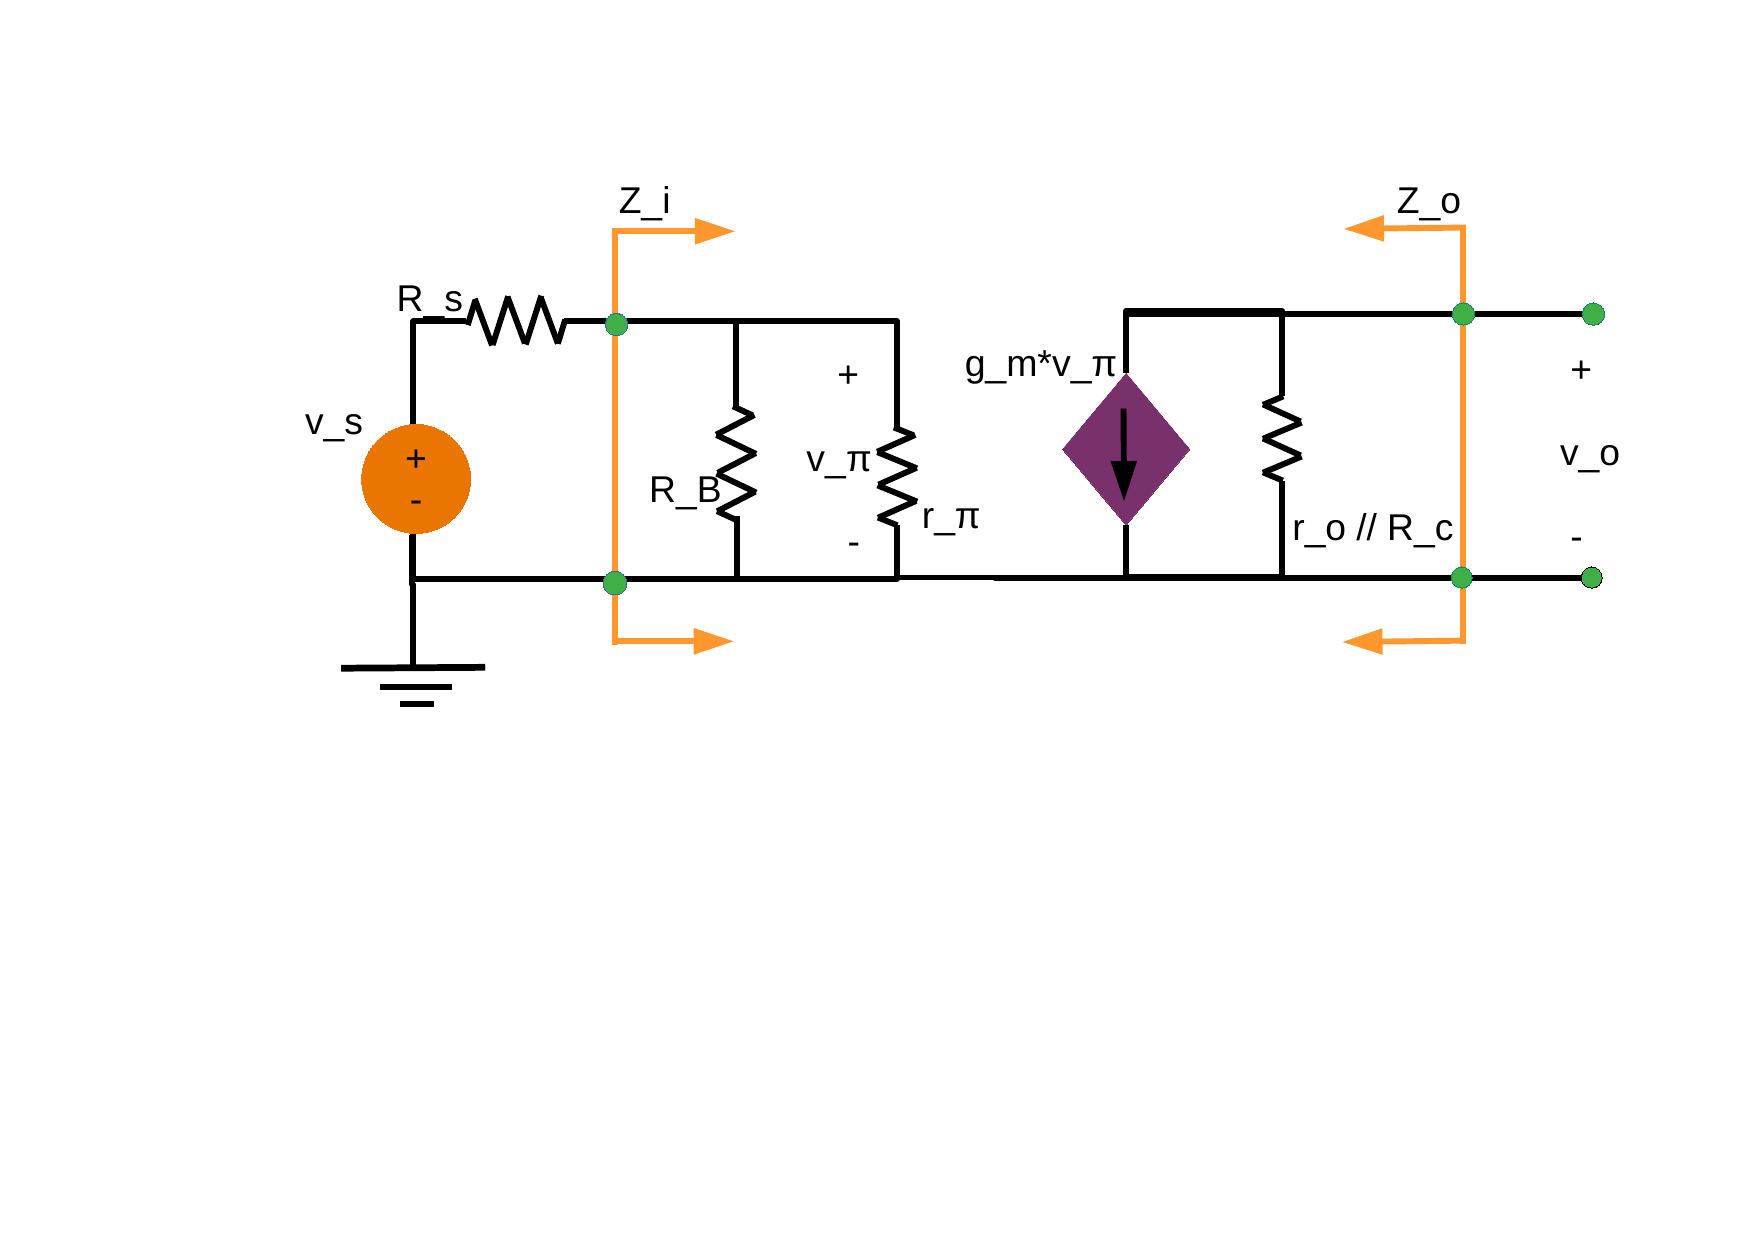

Z_o
Z_i
R_s
g_m*v_π
 +
v_o
 -
 +
v_π
 -
v_s
+
-
R_B
r_π
r_o // R_c